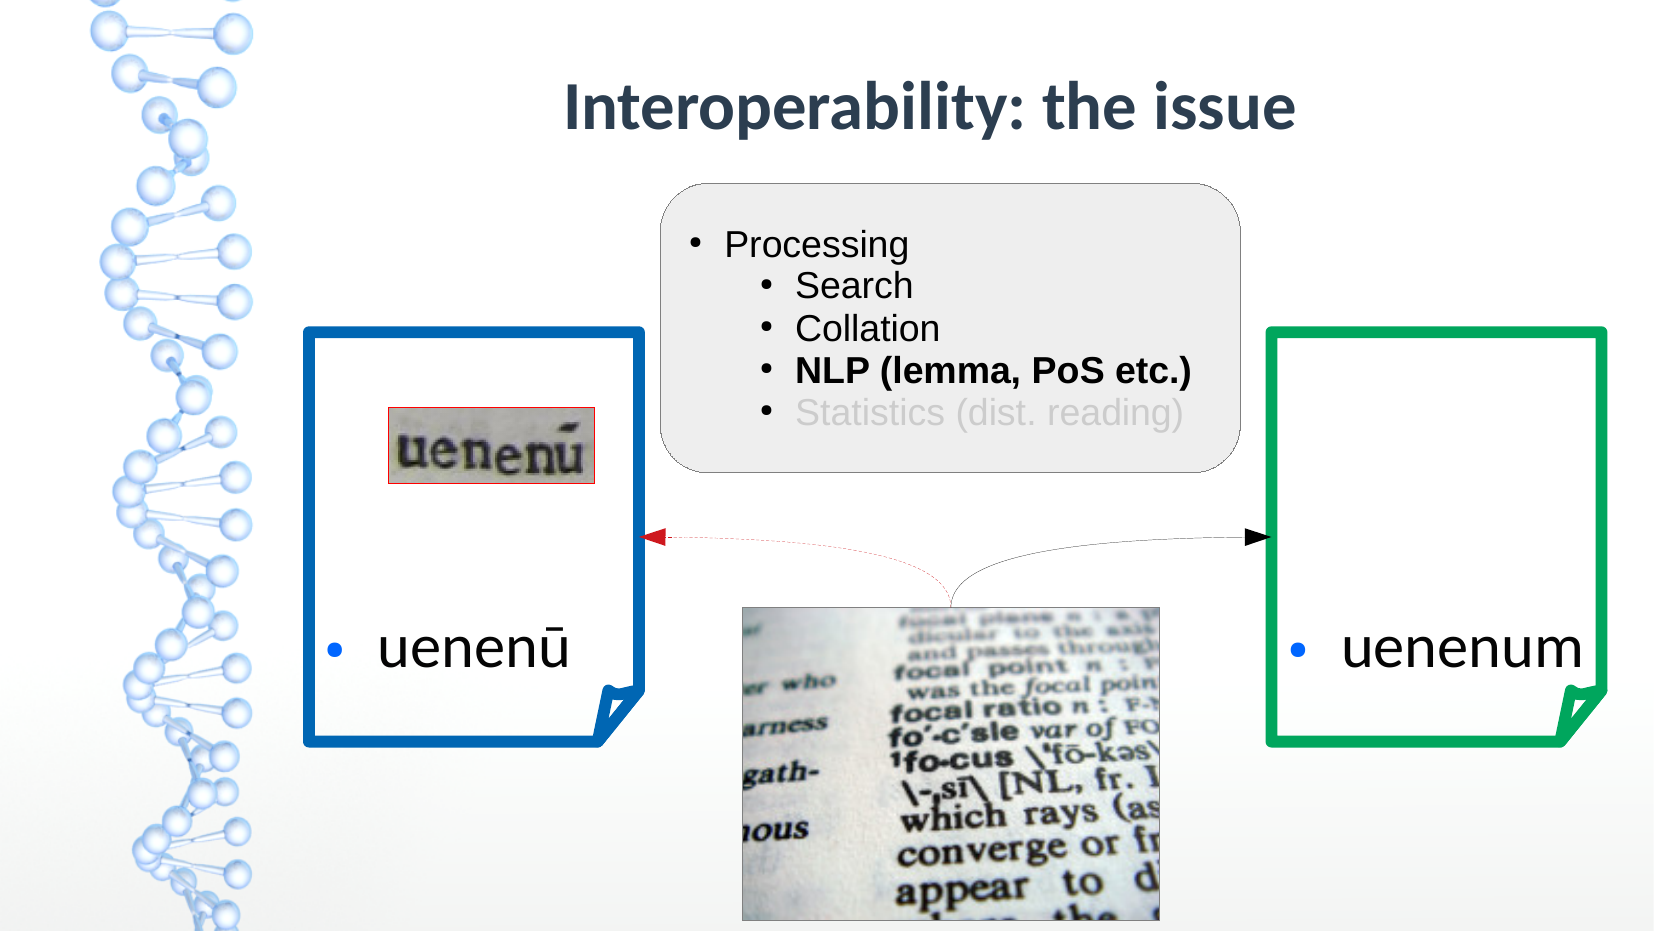

# Interoperability: the issue
Processing
Search
Collation
NLP (lemma, PoS etc.)
Statistics (dist. reading)
uenenū
uenenum